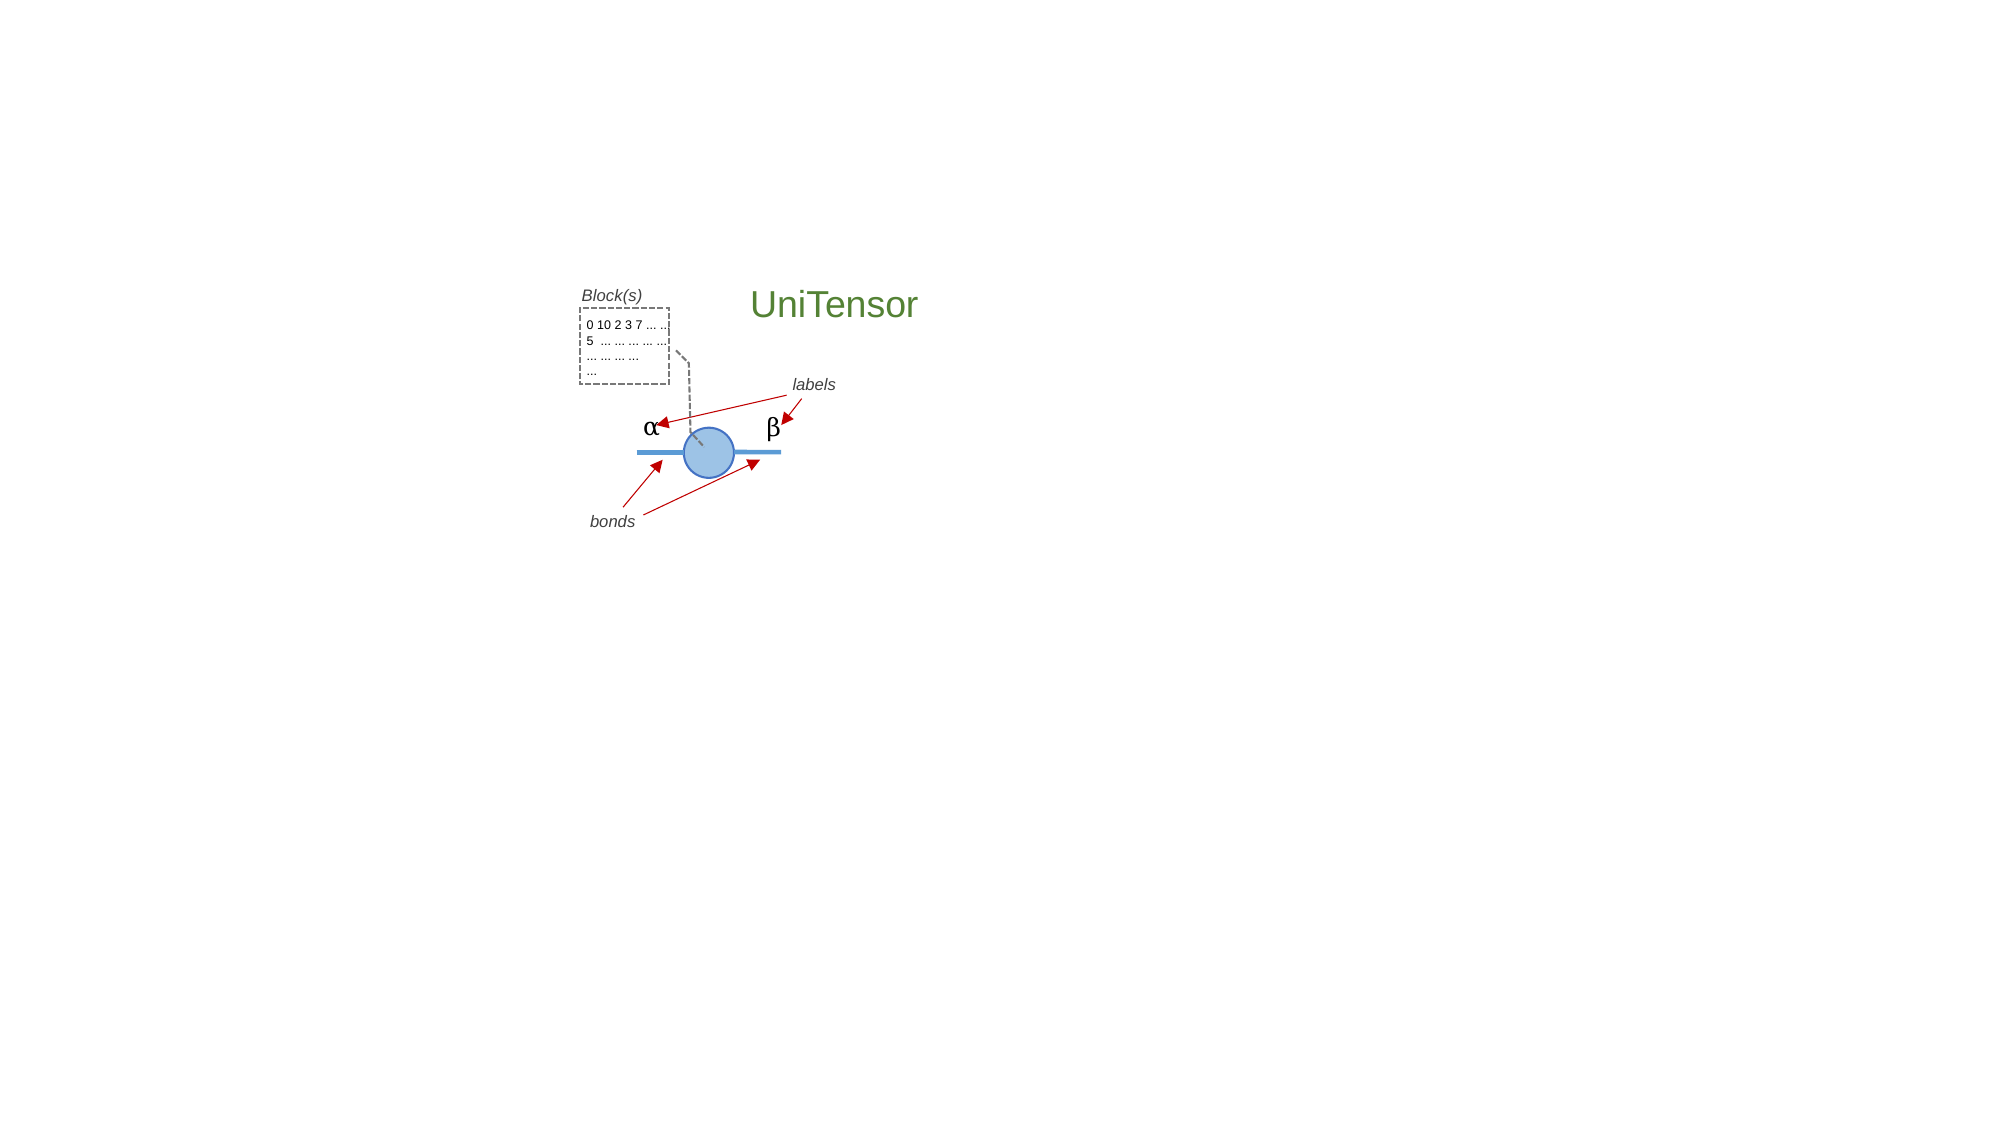

UniTensor
Block(s)
0 10 2 3 7 ... ...
5 ... ... ... ... ...
... ... ... ...
...
labels
α
β
bonds